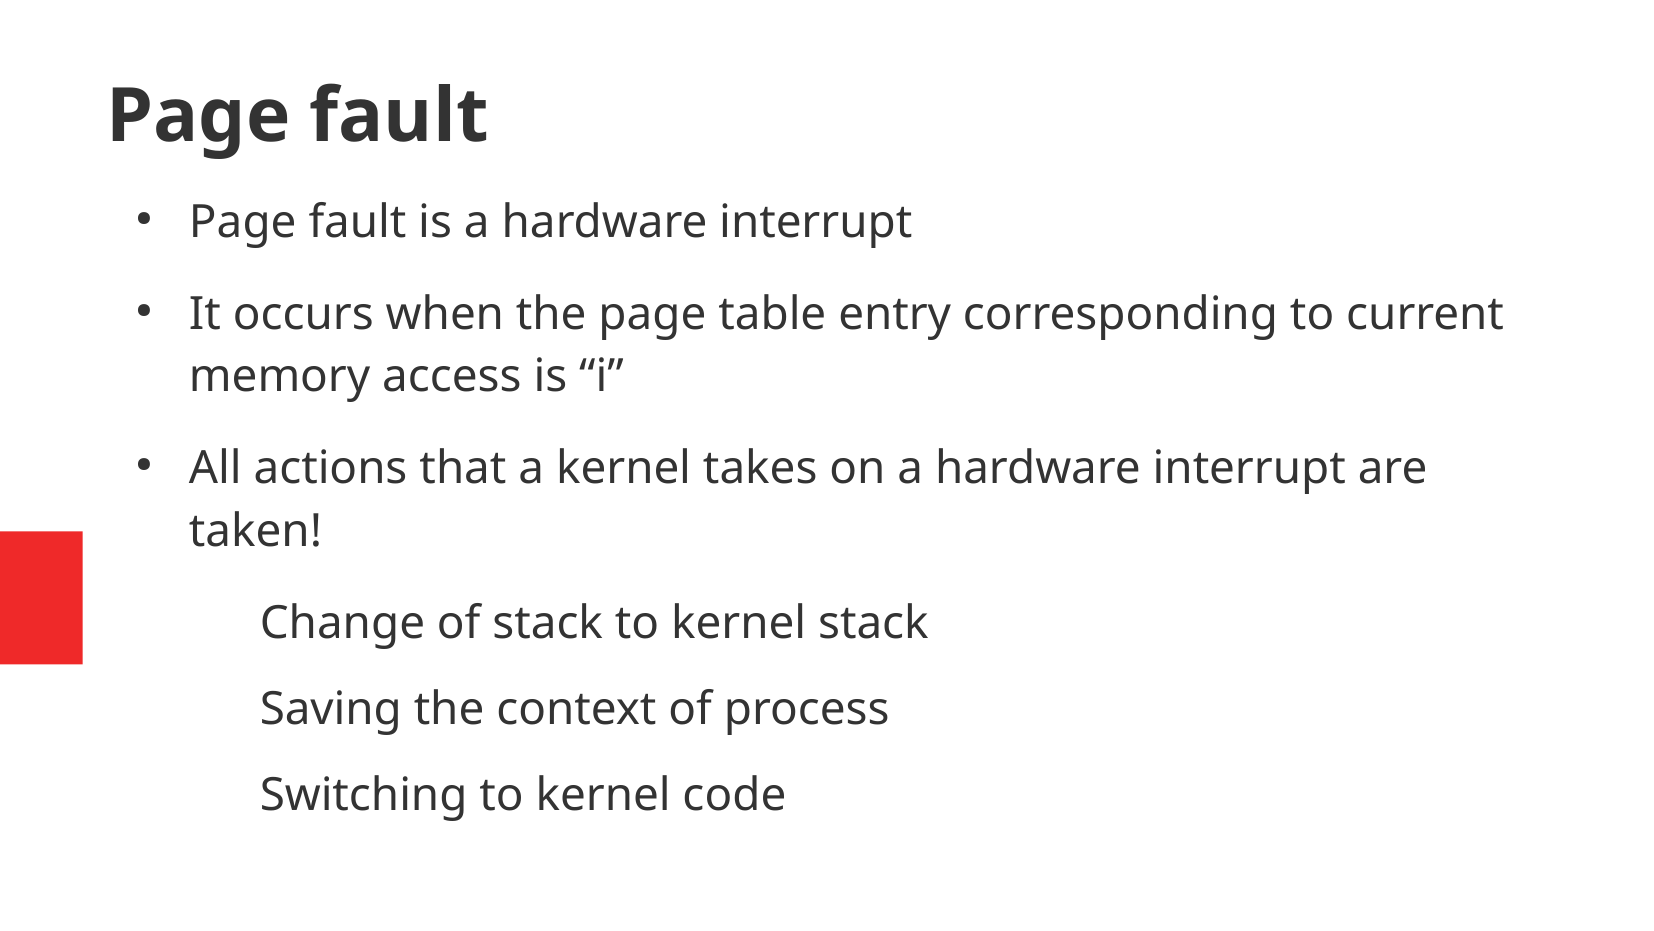

# Page fault
Page fault is a hardware interrupt
It occurs when the page table entry corresponding to current memory access is “i”
All actions that a kernel takes on a hardware interrupt are taken!
Change of stack to kernel stack
Saving the context of process
Switching to kernel code